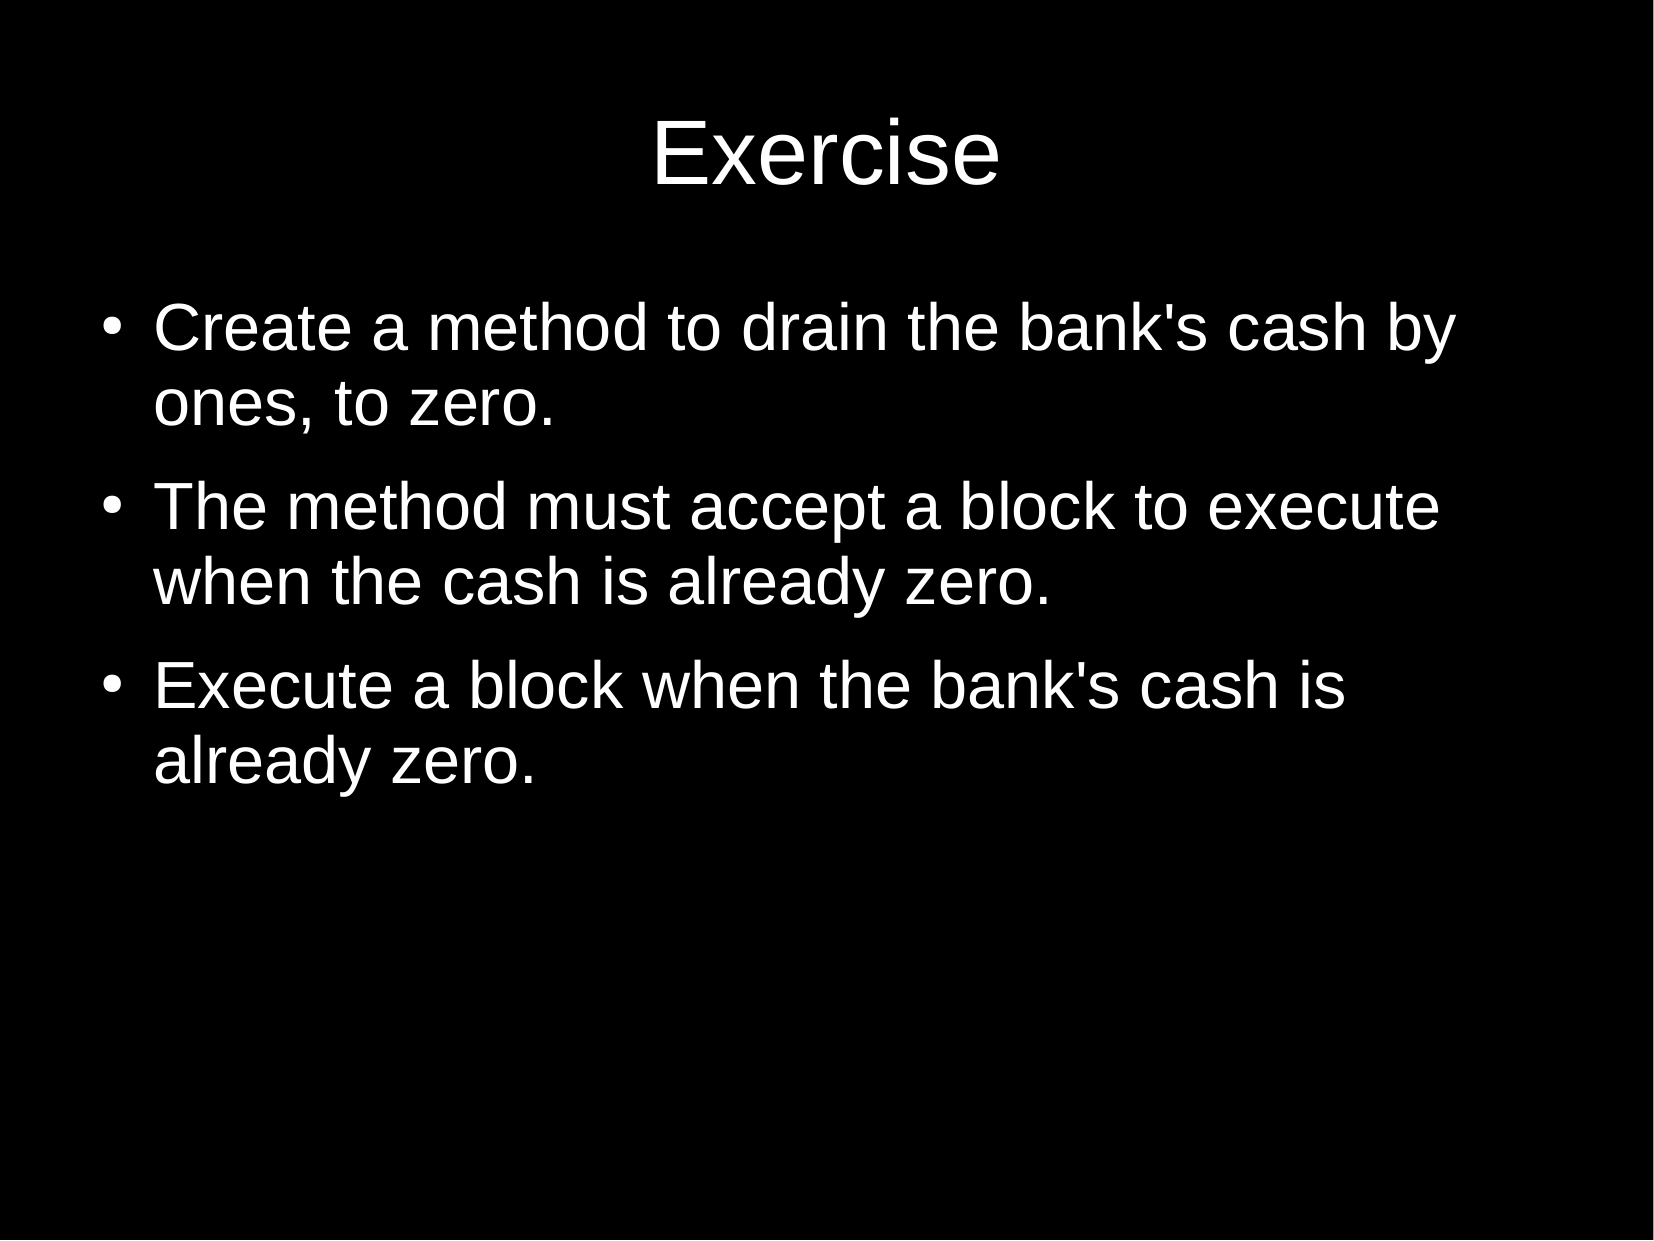

# Exercise
Create a method to drain the bank's cash by ones, to zero.
The method must accept a block to execute when the cash is already zero.
Execute a block when the bank's cash is already zero.